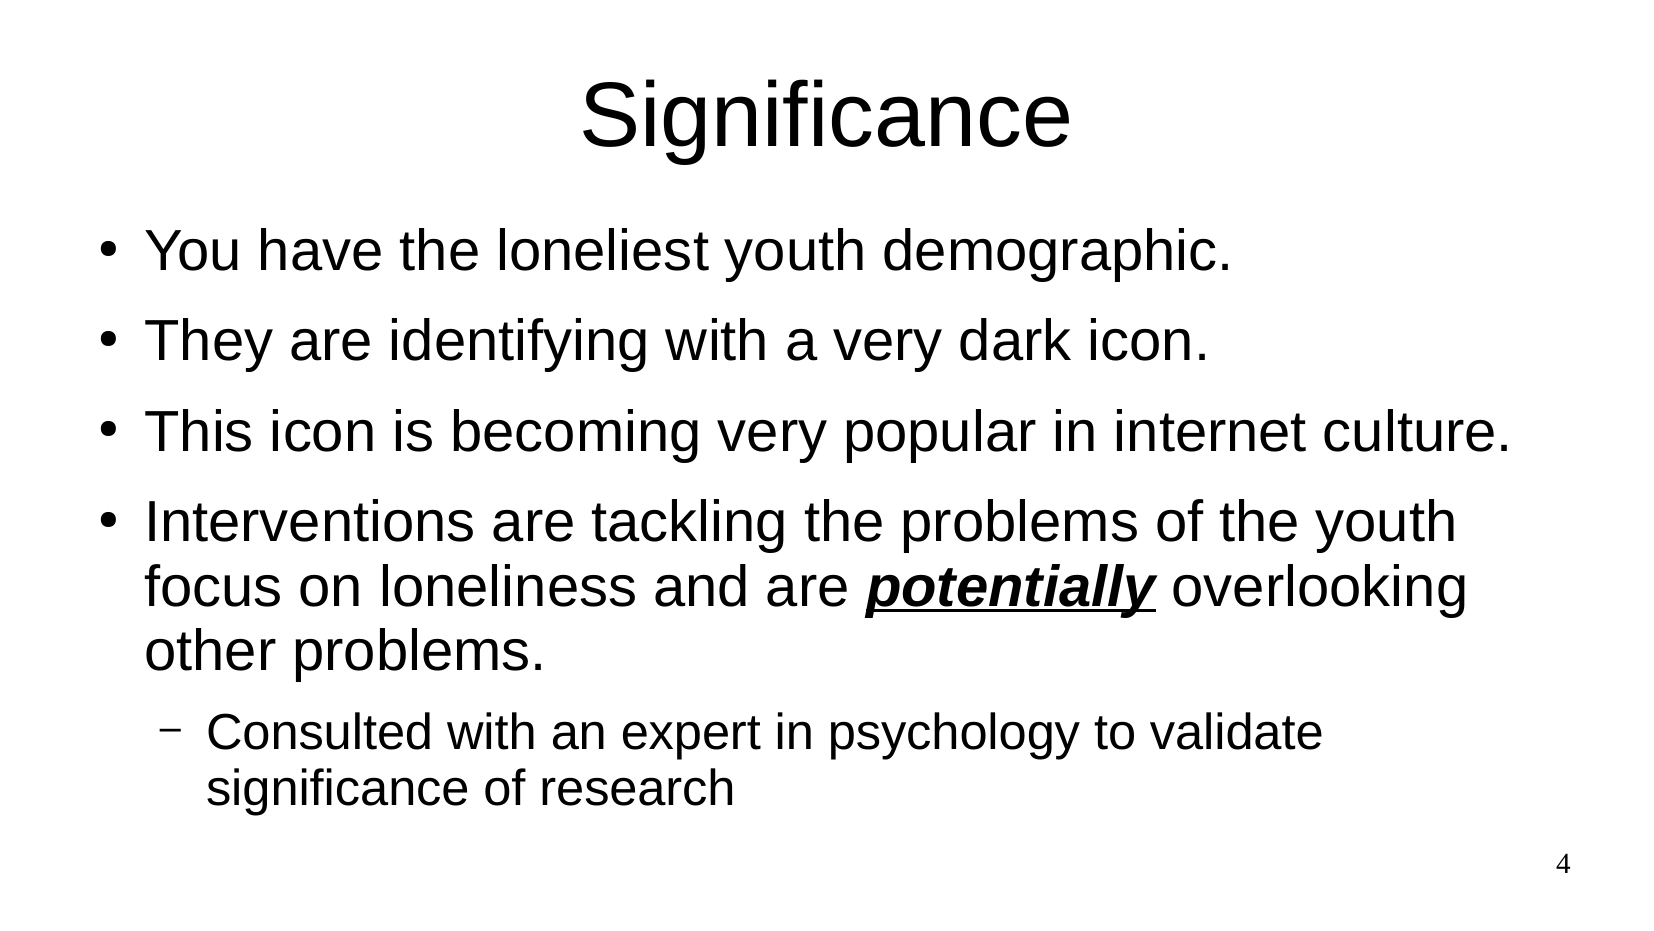

# Significance
You have the loneliest youth demographic.
They are identifying with a very dark icon.
This icon is becoming very popular in internet culture.
Interventions are tackling the problems of the youth focus on loneliness and are potentially overlooking other problems.
Consulted with an expert in psychology to validate significance of research
4